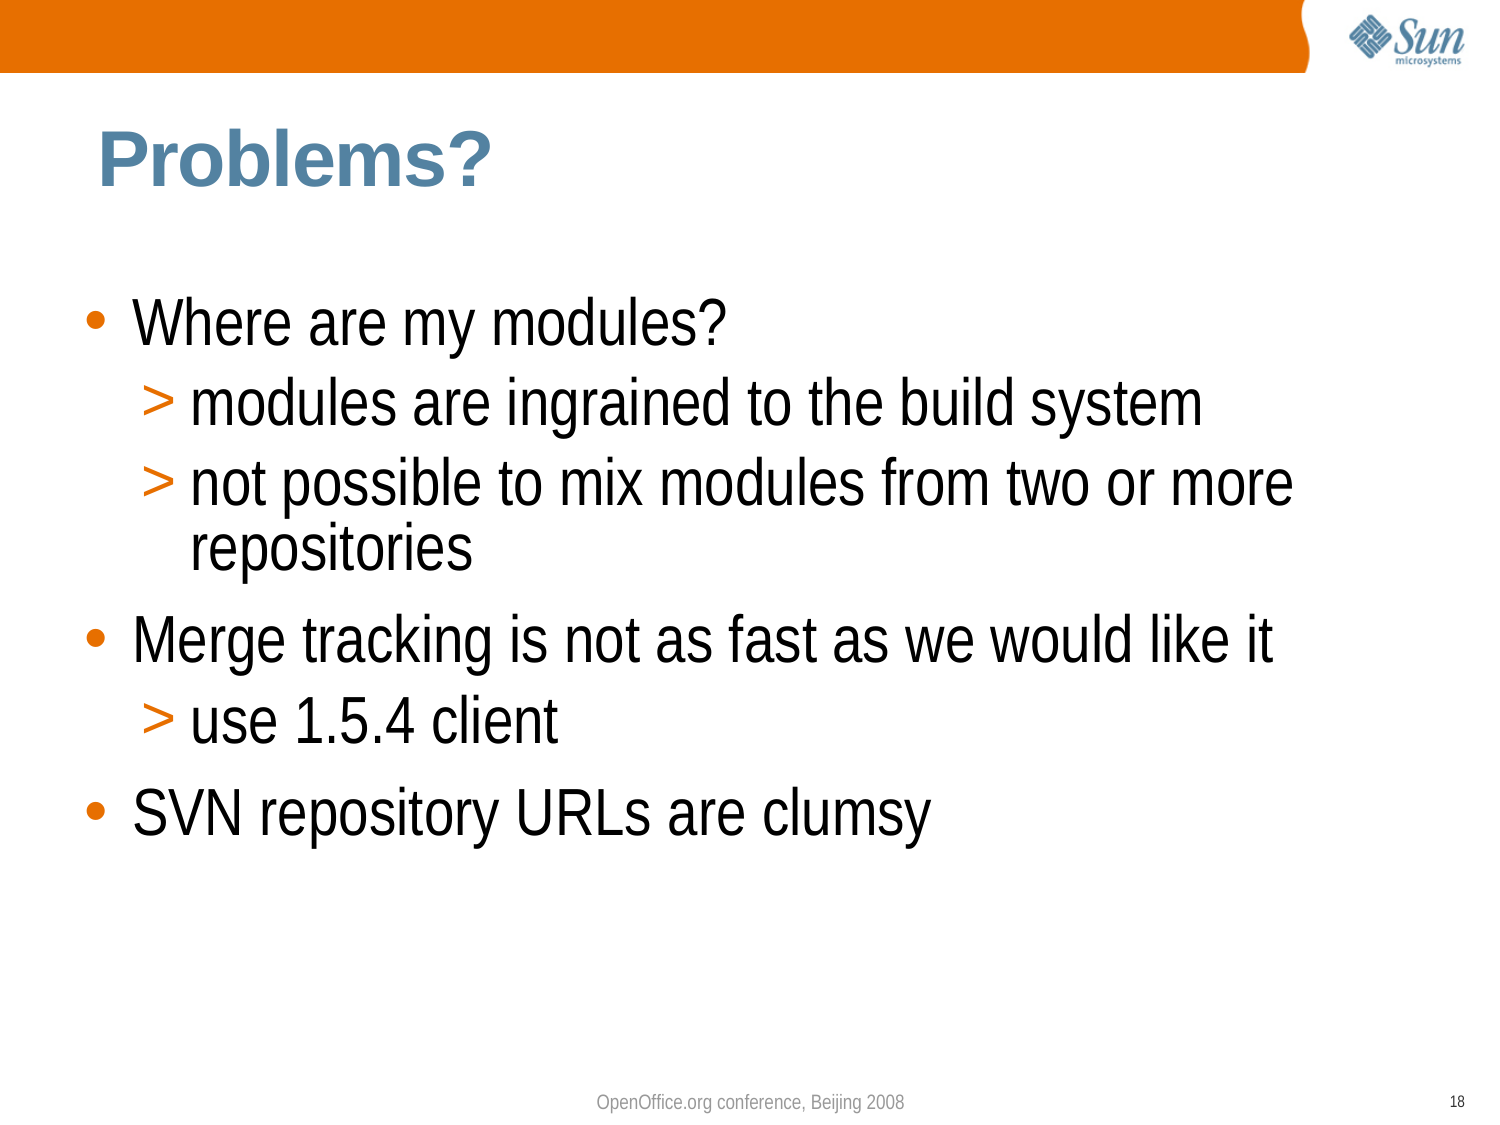

# Problems?
Where are my modules?
modules are ingrained to the build system
not possible to mix modules from two or more repositories
Merge tracking is not as fast as we would like it
use 1.5.4 client
SVN repository URLs are clumsy